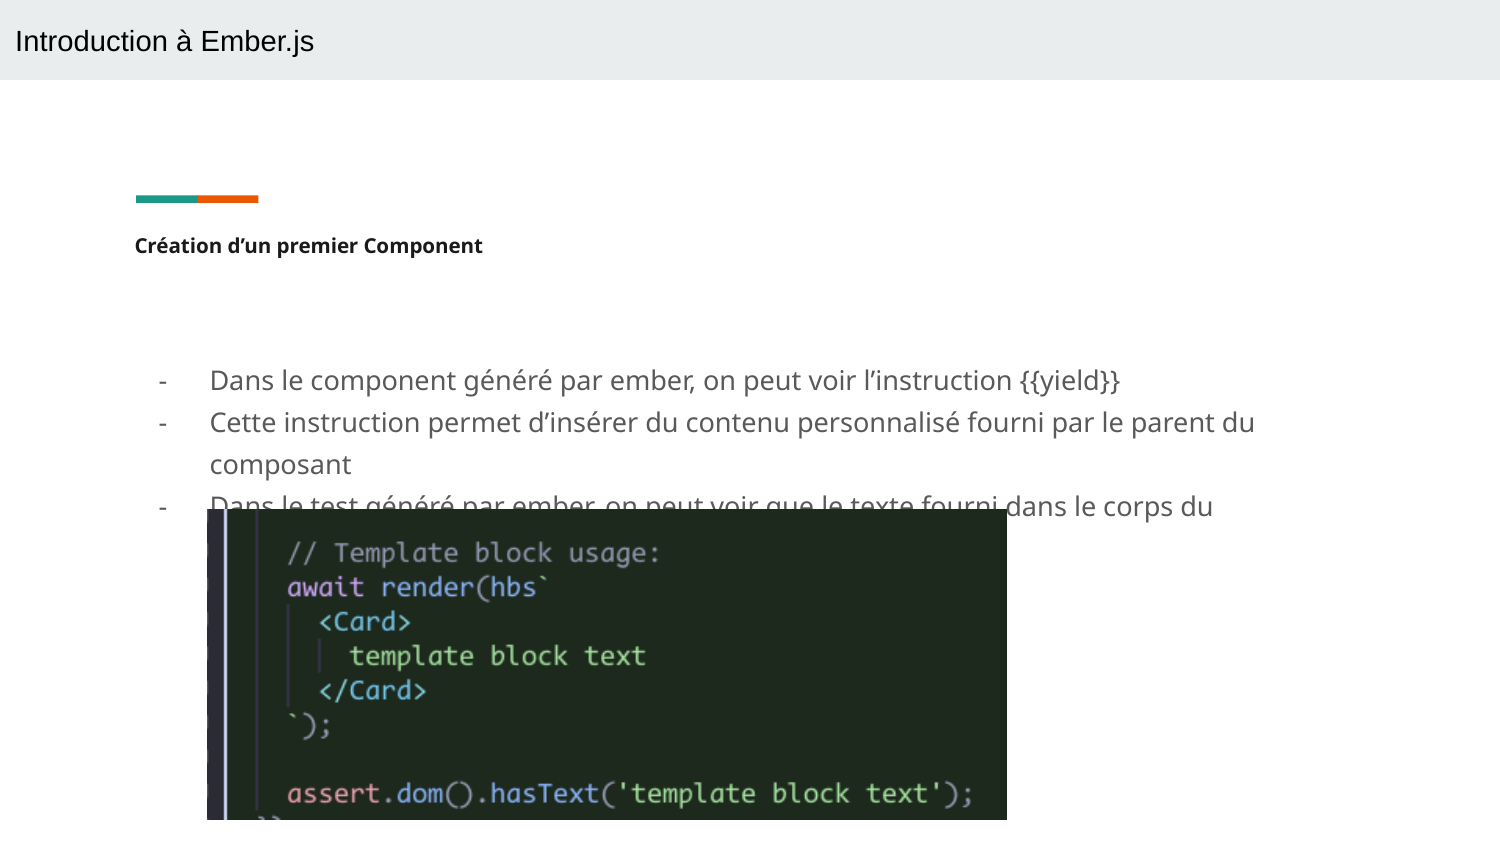

# Création d’un premier Component
Dans le component généré par ember, on peut voir l’instruction {{yield}}
Cette instruction permet d’insérer du contenu personnalisé fourni par le parent du composant
Dans le test généré par ember, on peut voir que le texte fourni dans le corps du component card est bien présent dans le dom: